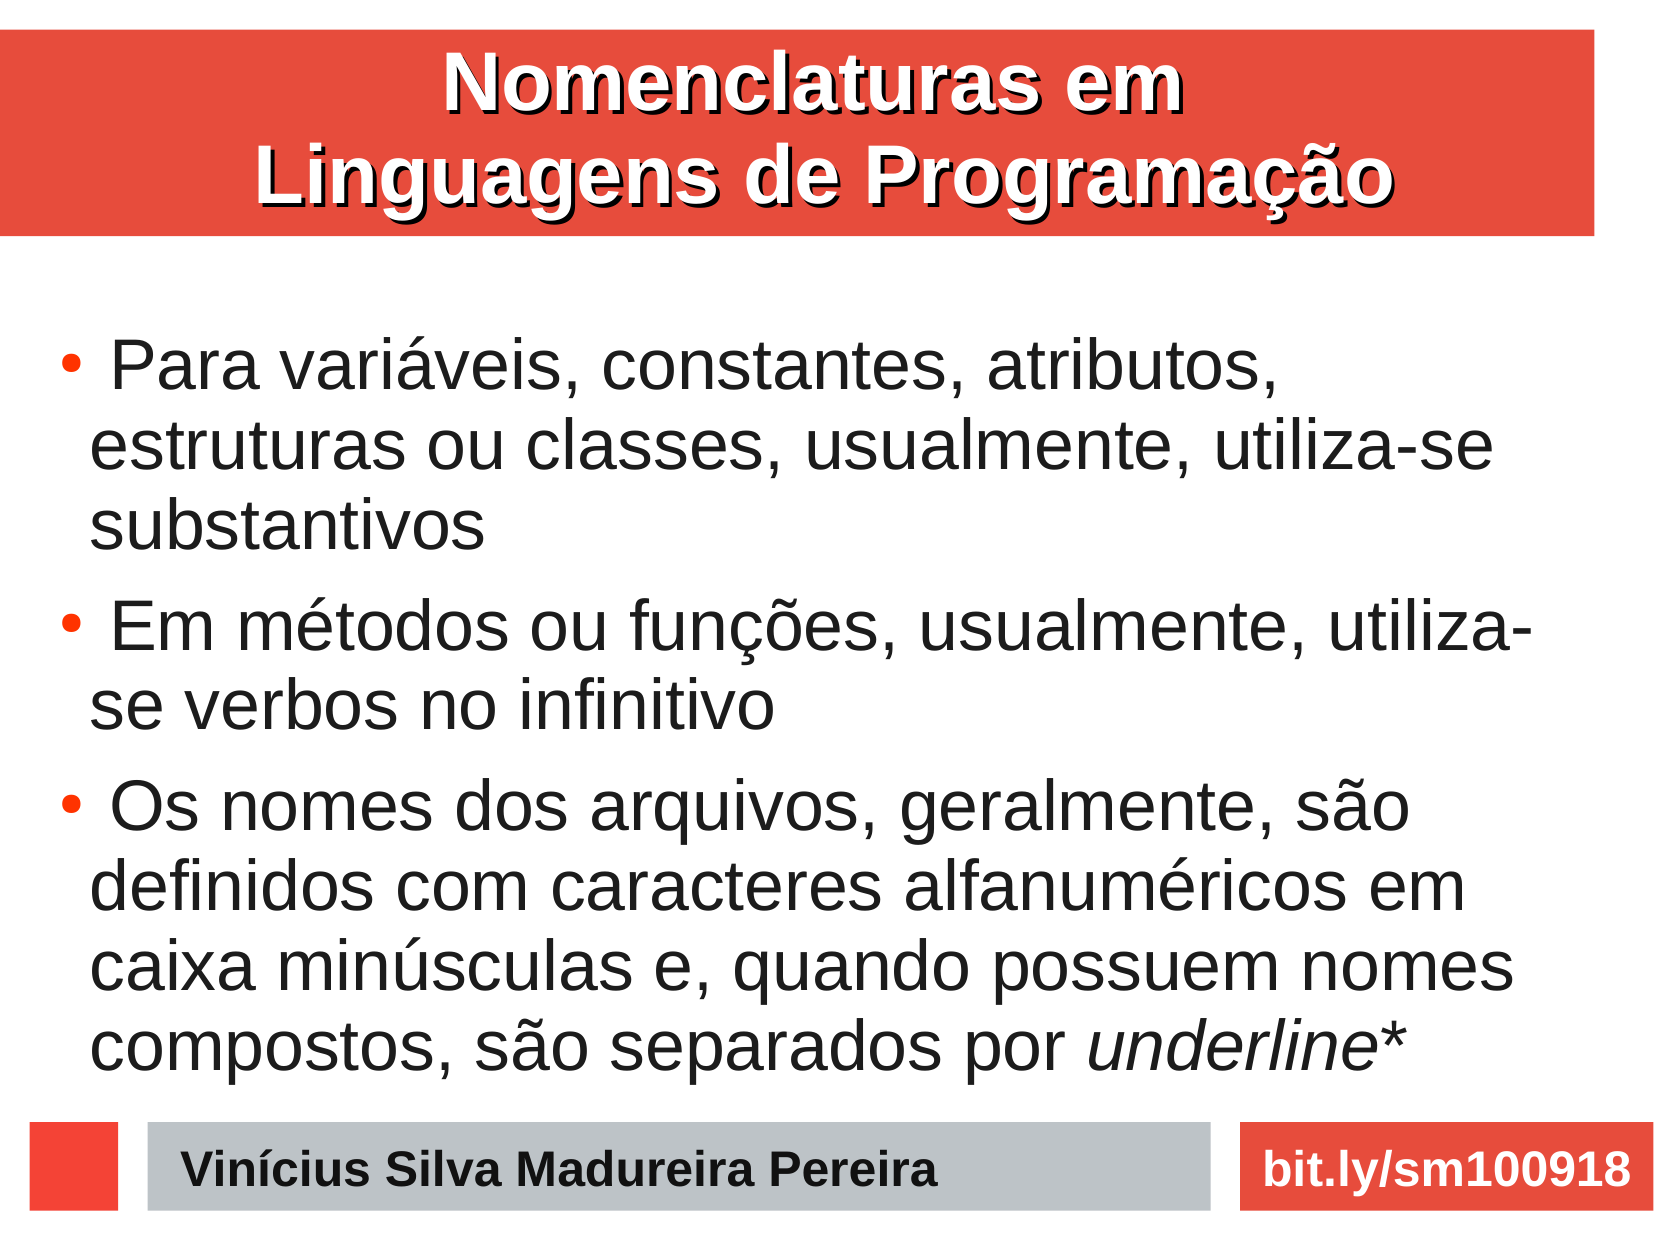

# Nomenclaturas em Linguagens de Programação
 Para variáveis, constantes, atributos, estruturas ou classes, usualmente, utiliza-se substantivos
 Em métodos ou funções, usualmente, utiliza-se verbos no infinitivo
 Os nomes dos arquivos, geralmente, são definidos com caracteres alfanuméricos em caixa minúsculas e, quando possuem nomes compostos, são separados por underline*
Vinícius Silva Madureira Pereira
bit.ly/sm100918